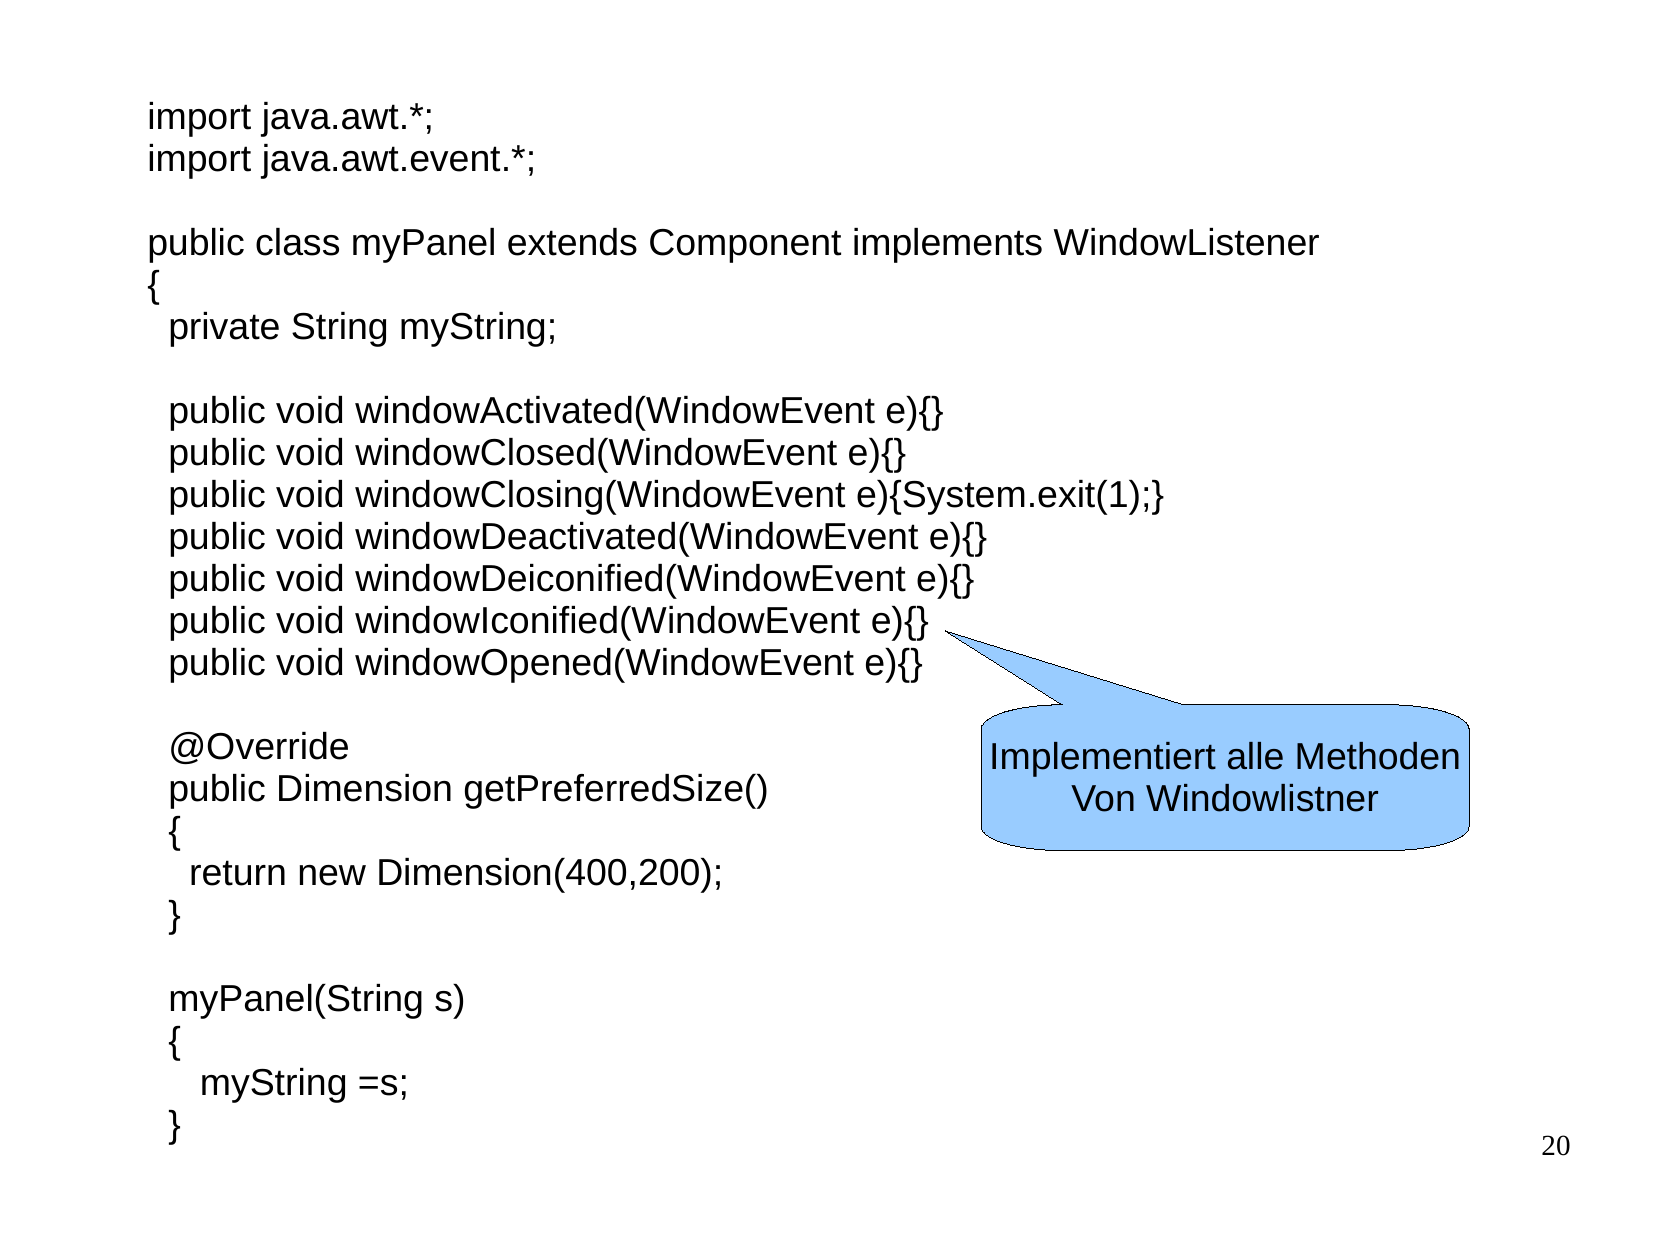

import java.awt.*;
import java.awt.event.*;
public class myPanel extends Component implements WindowListener
{
 private String myString;
 public void windowActivated(WindowEvent e){}
 public void windowClosed(WindowEvent e){}
 public void windowClosing(WindowEvent e){System.exit(1);}
 public void windowDeactivated(WindowEvent e){}
 public void windowDeiconified(WindowEvent e){}
 public void windowIconified(WindowEvent e){}
 public void windowOpened(WindowEvent e){}
 @Override
 public Dimension getPreferredSize()
 {
 return new Dimension(400,200);
 }
 myPanel(String s)
 {
 myString =s;
 }
Implementiert alle Methoden
Von Windowlistner
20